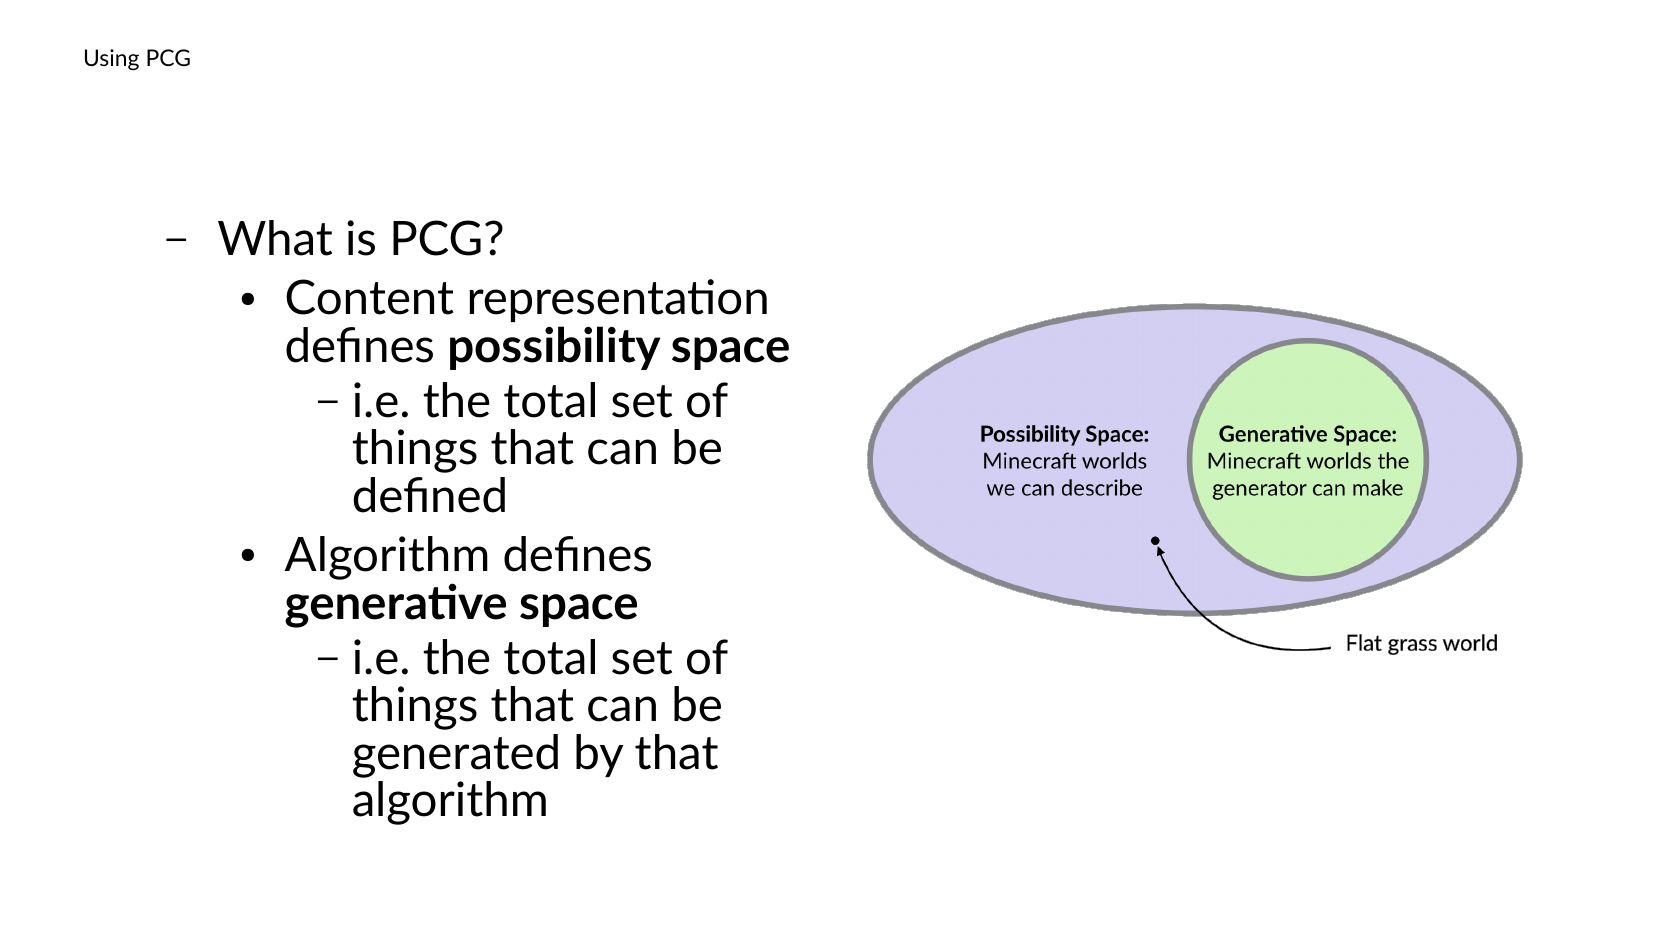

# Using PCG
What is PCG?
Content representation defines possibility space
i.e. the total set of things that can be defined
Algorithm defines generative space
i.e. the total set of things that can be generated by that algorithm